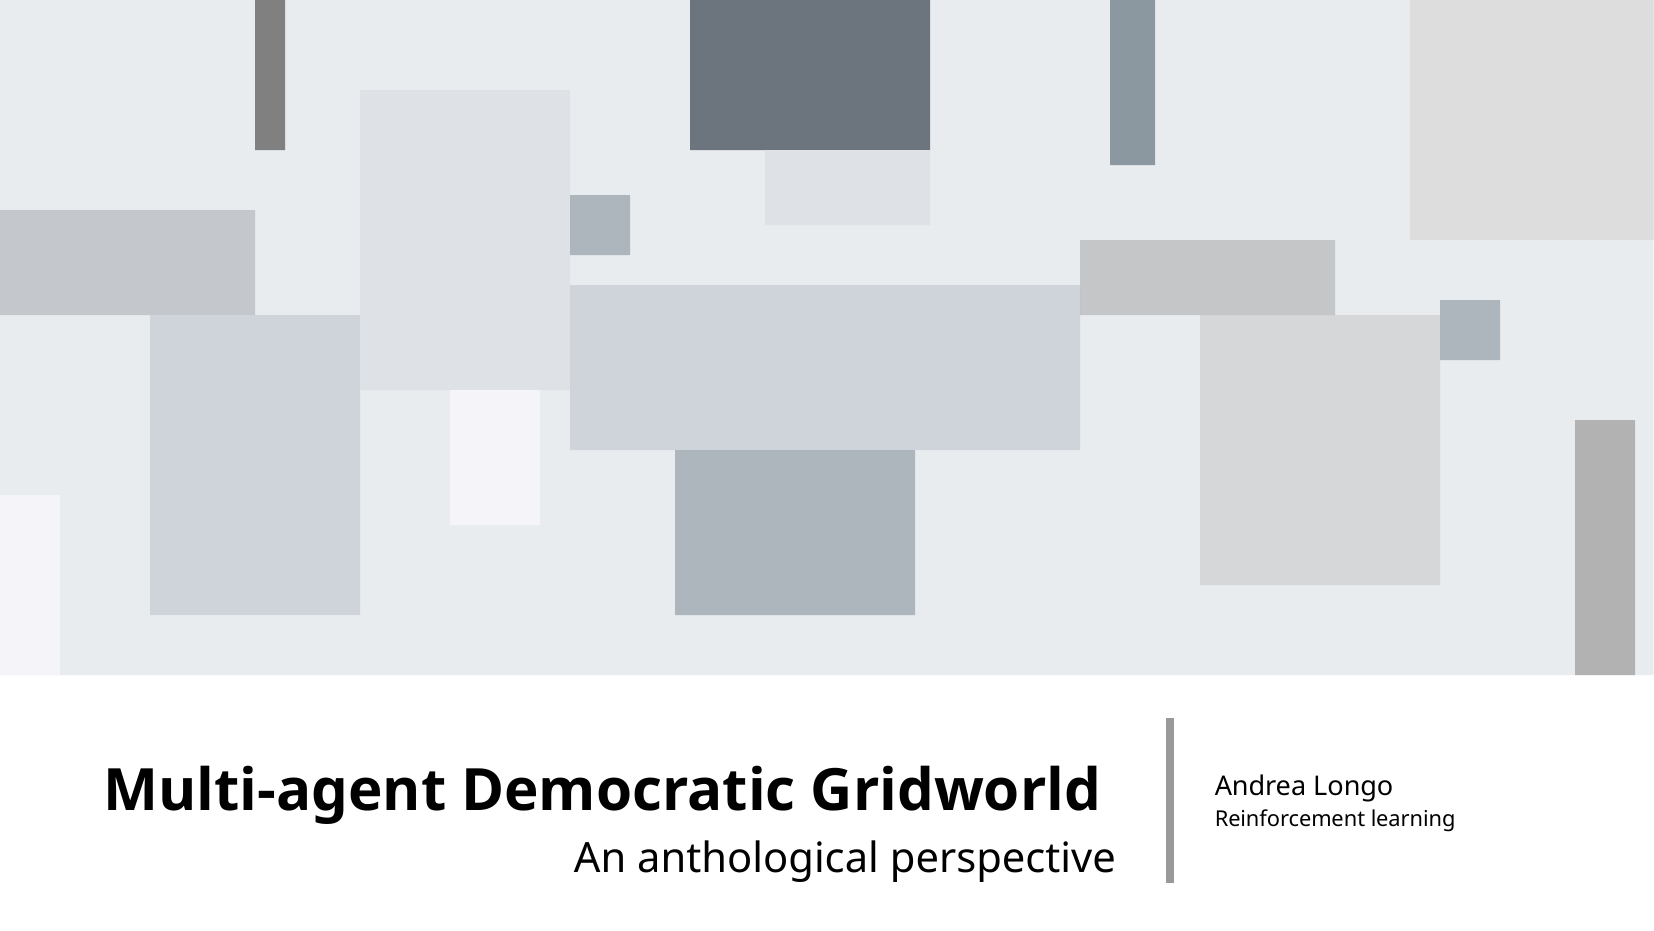

Multi-agent Democratic Gridworld
An anthological perspective
Andrea Longo
Reinforcement learning